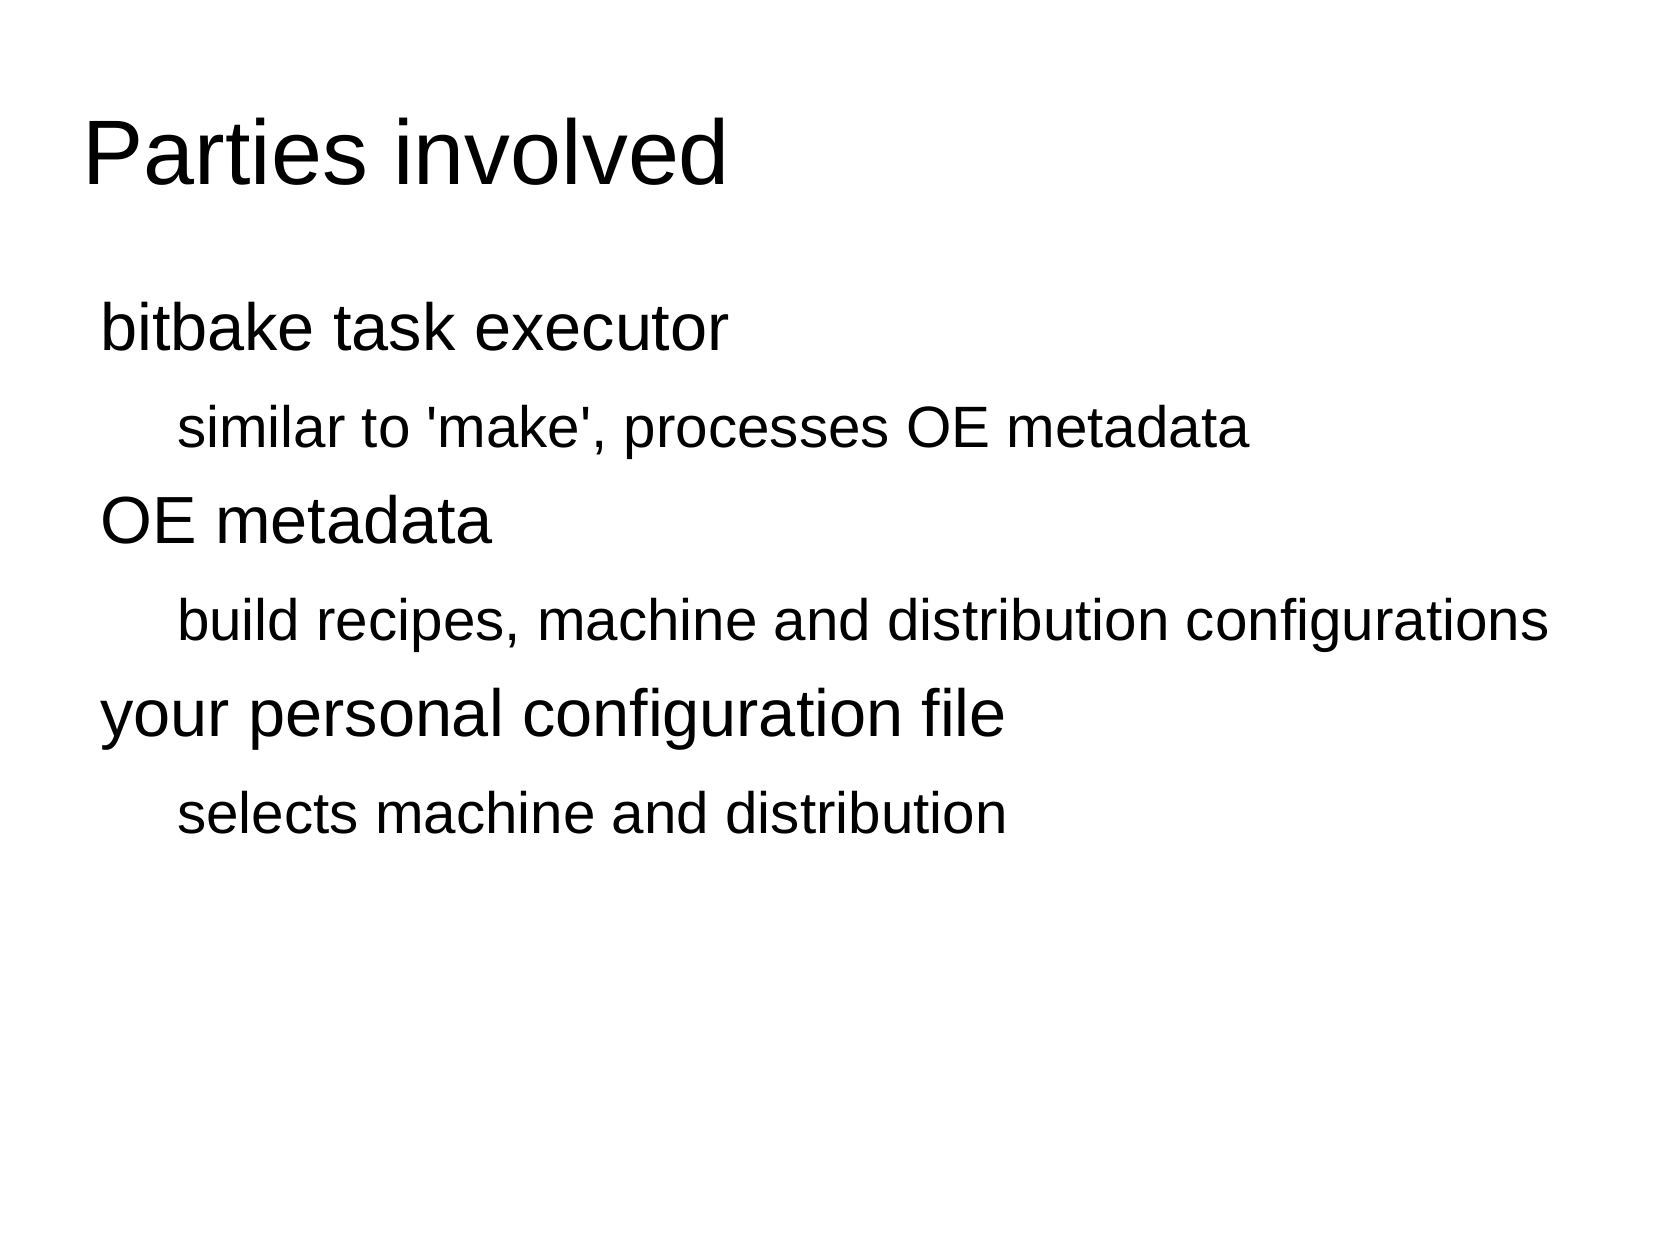

# Parties involved
bitbake task executor
similar to 'make', processes OE metadata
OE metadata
build recipes, machine and distribution configurations
your personal configuration file
selects machine and distribution